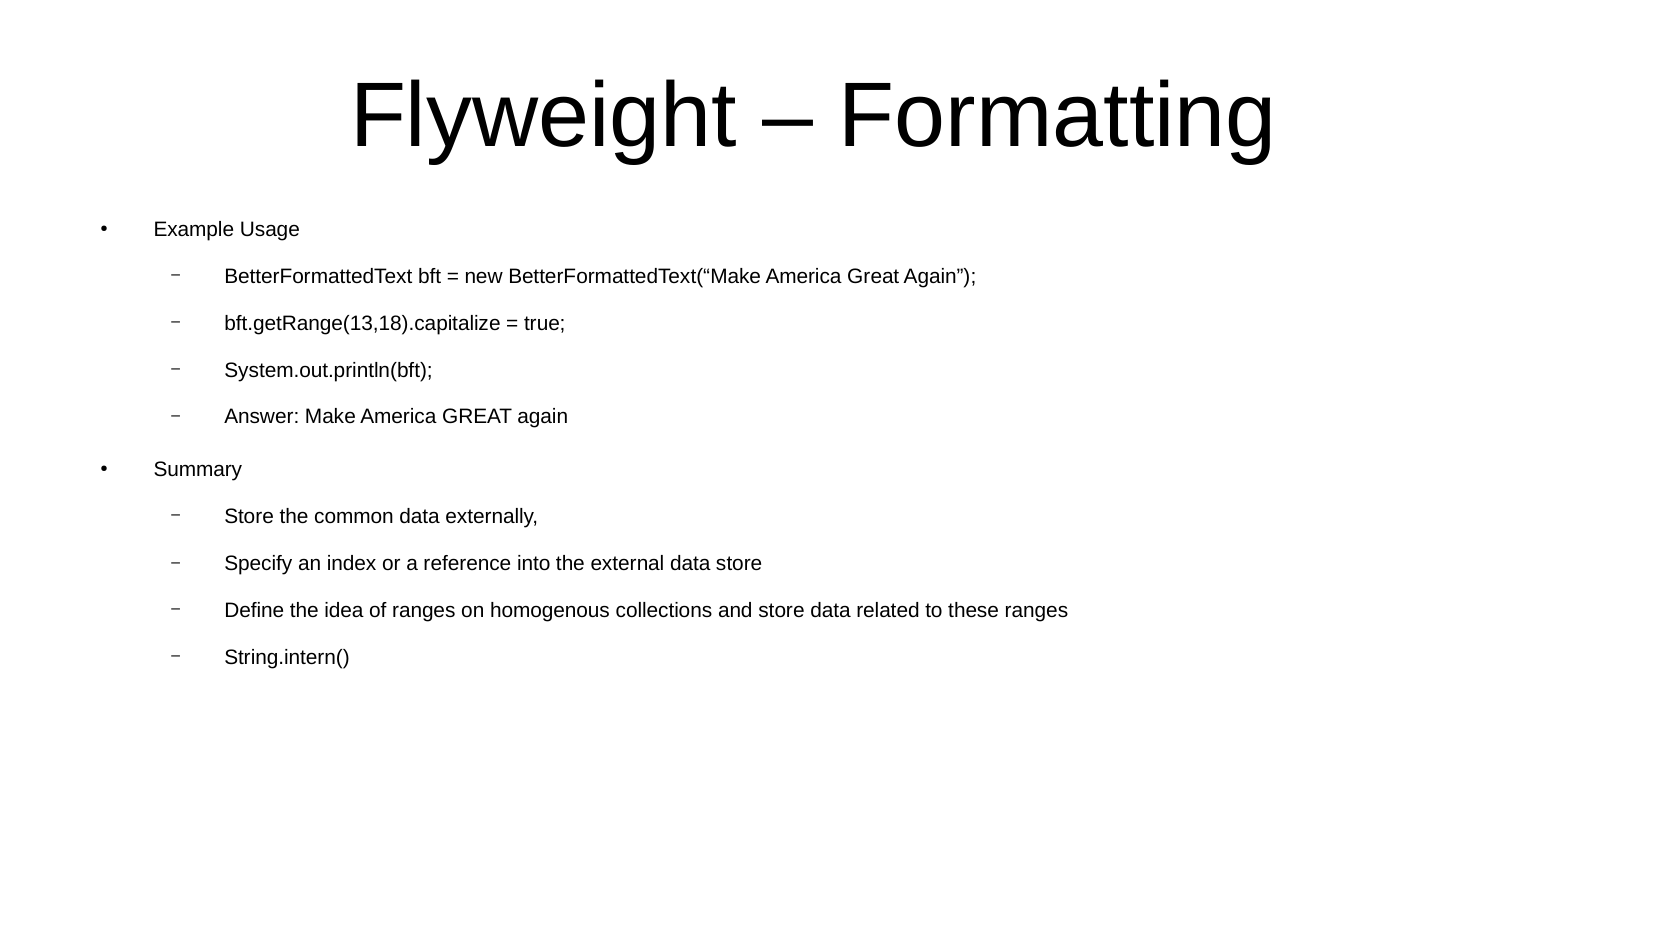

# Flyweight – Formatting
Example Usage
BetterFormattedText bft = new BetterFormattedText(“Make America Great Again”);
bft.getRange(13,18).capitalize = true;
System.out.println(bft);
Answer: Make America GREAT again
Summary
Store the common data externally,
Specify an index or a reference into the external data store
Define the idea of ranges on homogenous collections and store data related to these ranges
String.intern()